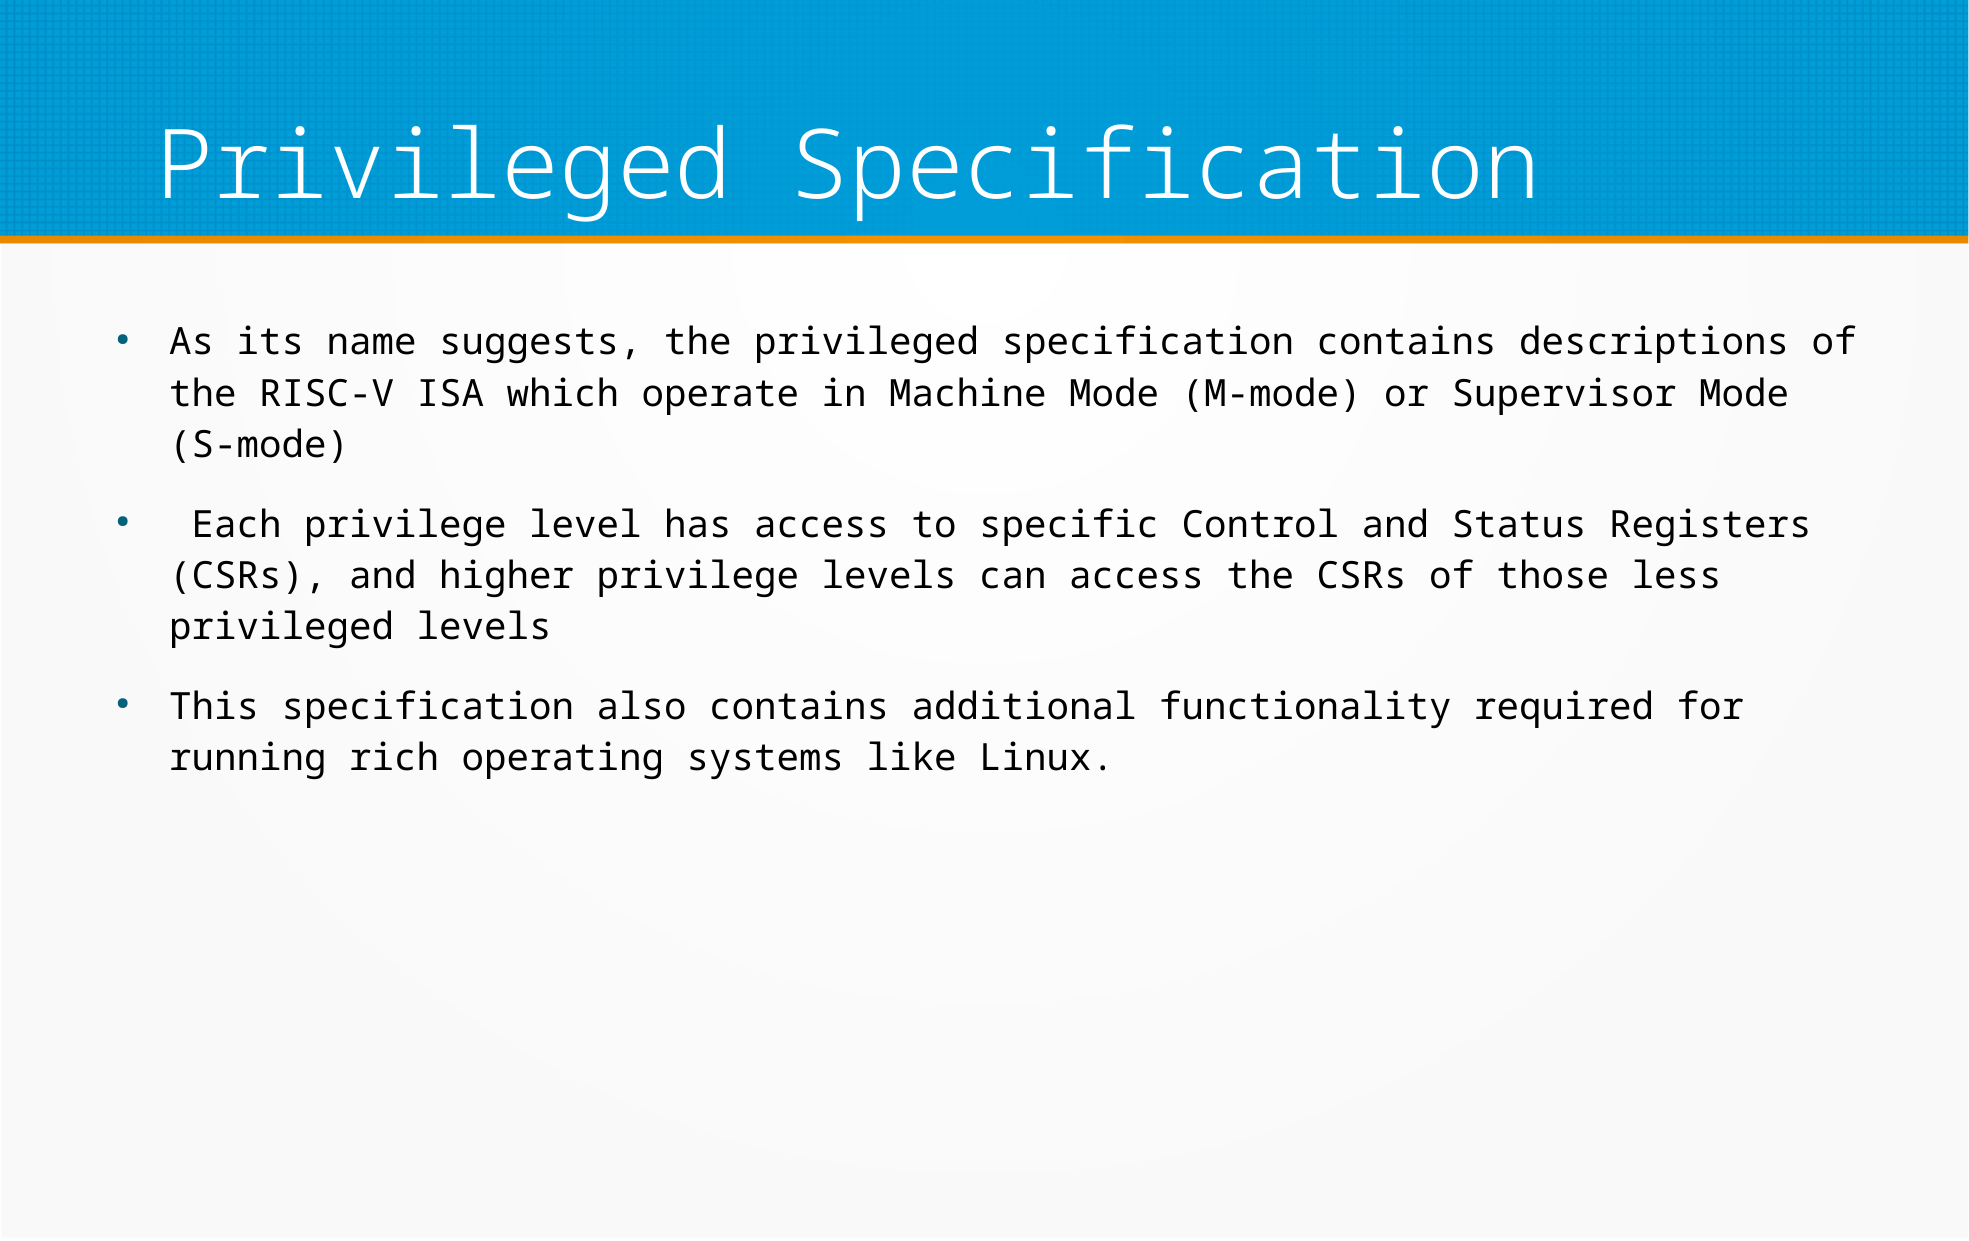

# Privileged Specification
As its name suggests, the privileged specification contains descriptions of the RISC-V ISA which operate in Machine Mode (M-mode) or Supervisor Mode (S-mode)
 Each privilege level has access to specific Control and Status Registers (CSRs), and higher privilege levels can access the CSRs of those less privileged levels
This specification also contains additional functionality required for running rich operating systems like Linux.